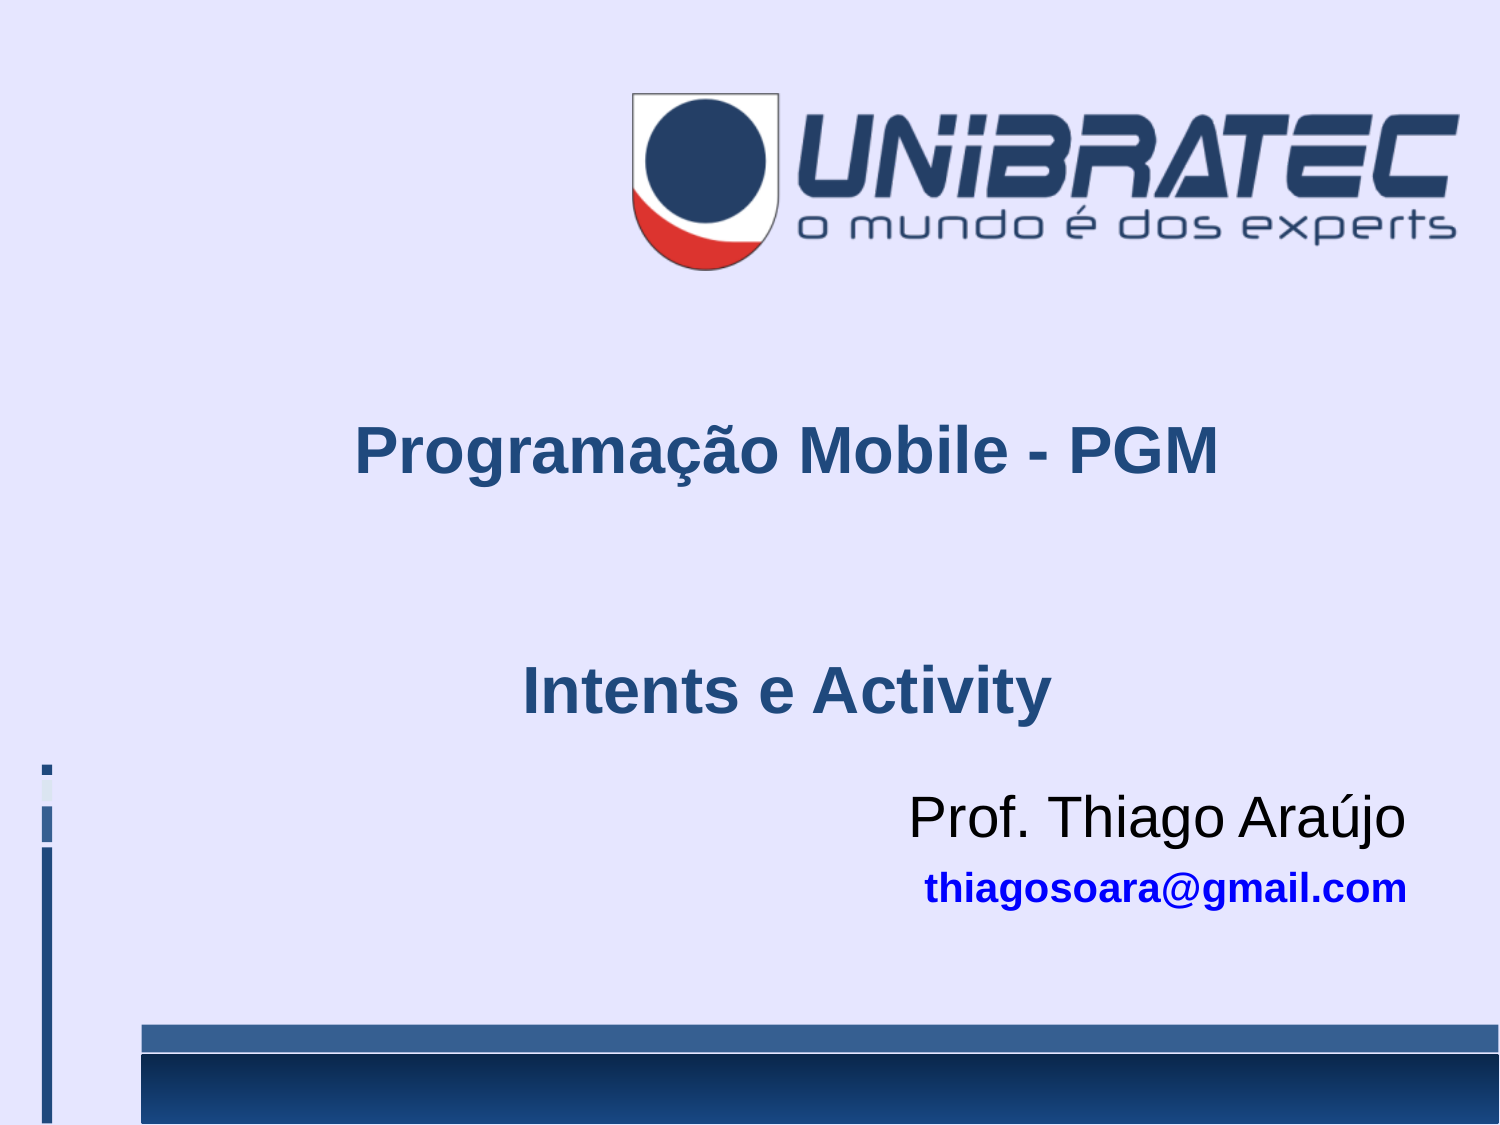

Programação Mobile - PGM
Intents e Activity
 Prof. Thiago Araújo
thiagosoara@gmail.com